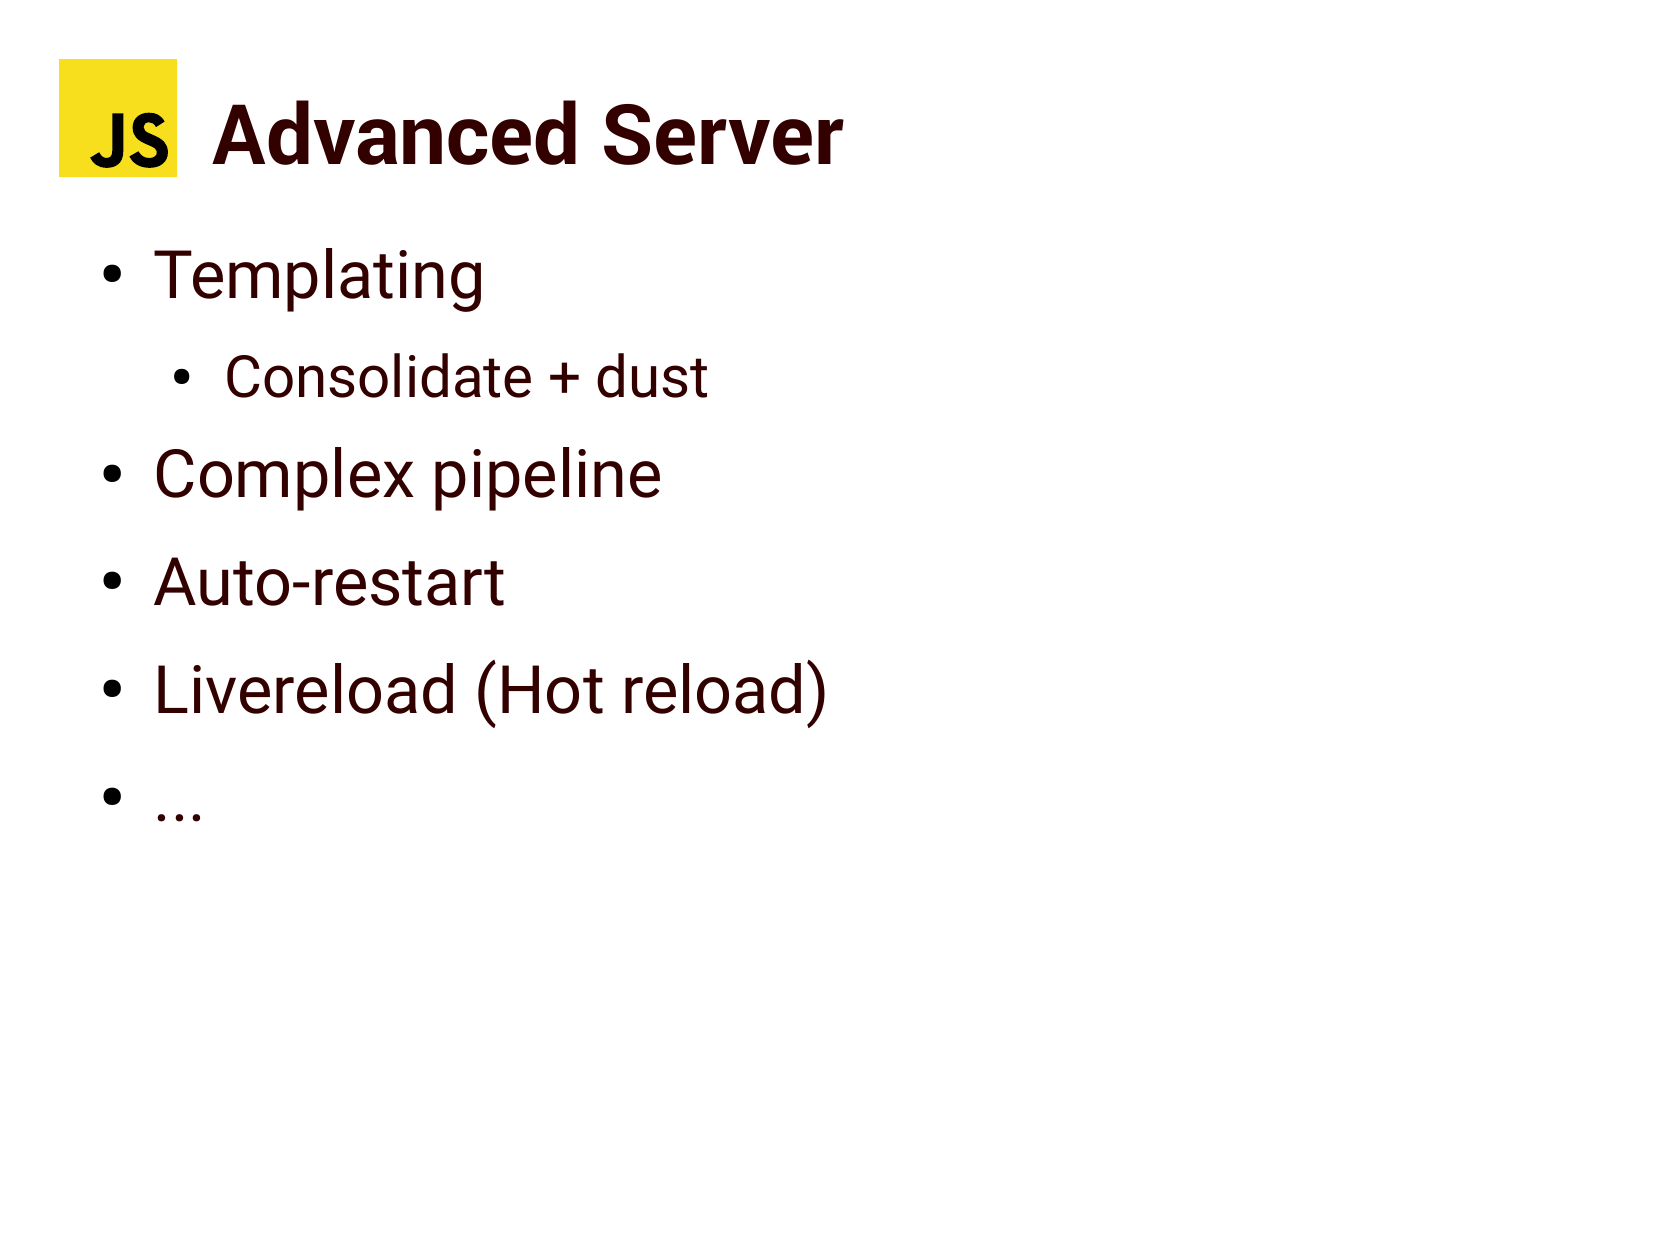

# Advanced Server
Templating
Consolidate + dust
Complex pipeline
Auto-restart
Livereload (Hot reload)
...